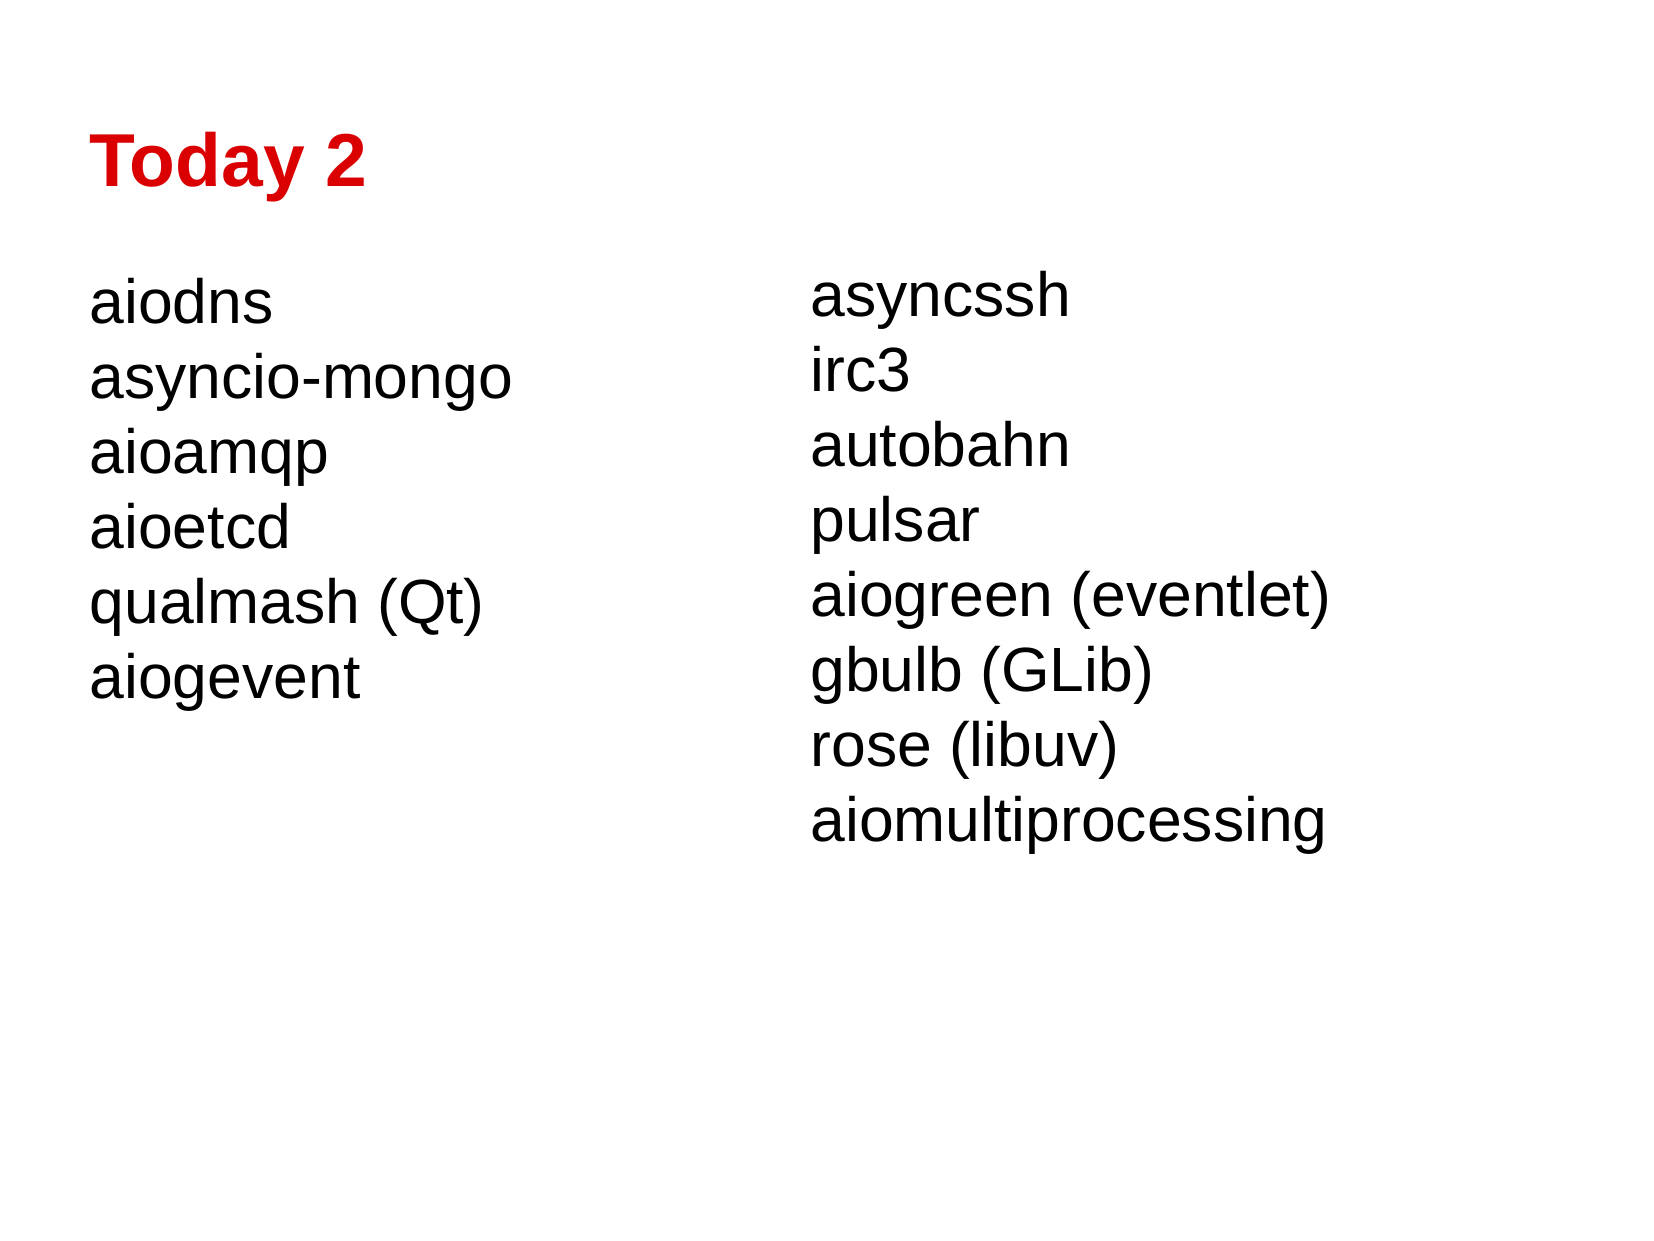

Today 2
aiodns
asyncio-mongo
aioamqp
aioetcd
qualmash (Qt)
aiogevent
asyncssh
irc3
autobahn
pulsar
aiogreen (eventlet)
gbulb (GLib)
rose (libuv)
aiomultiprocessing